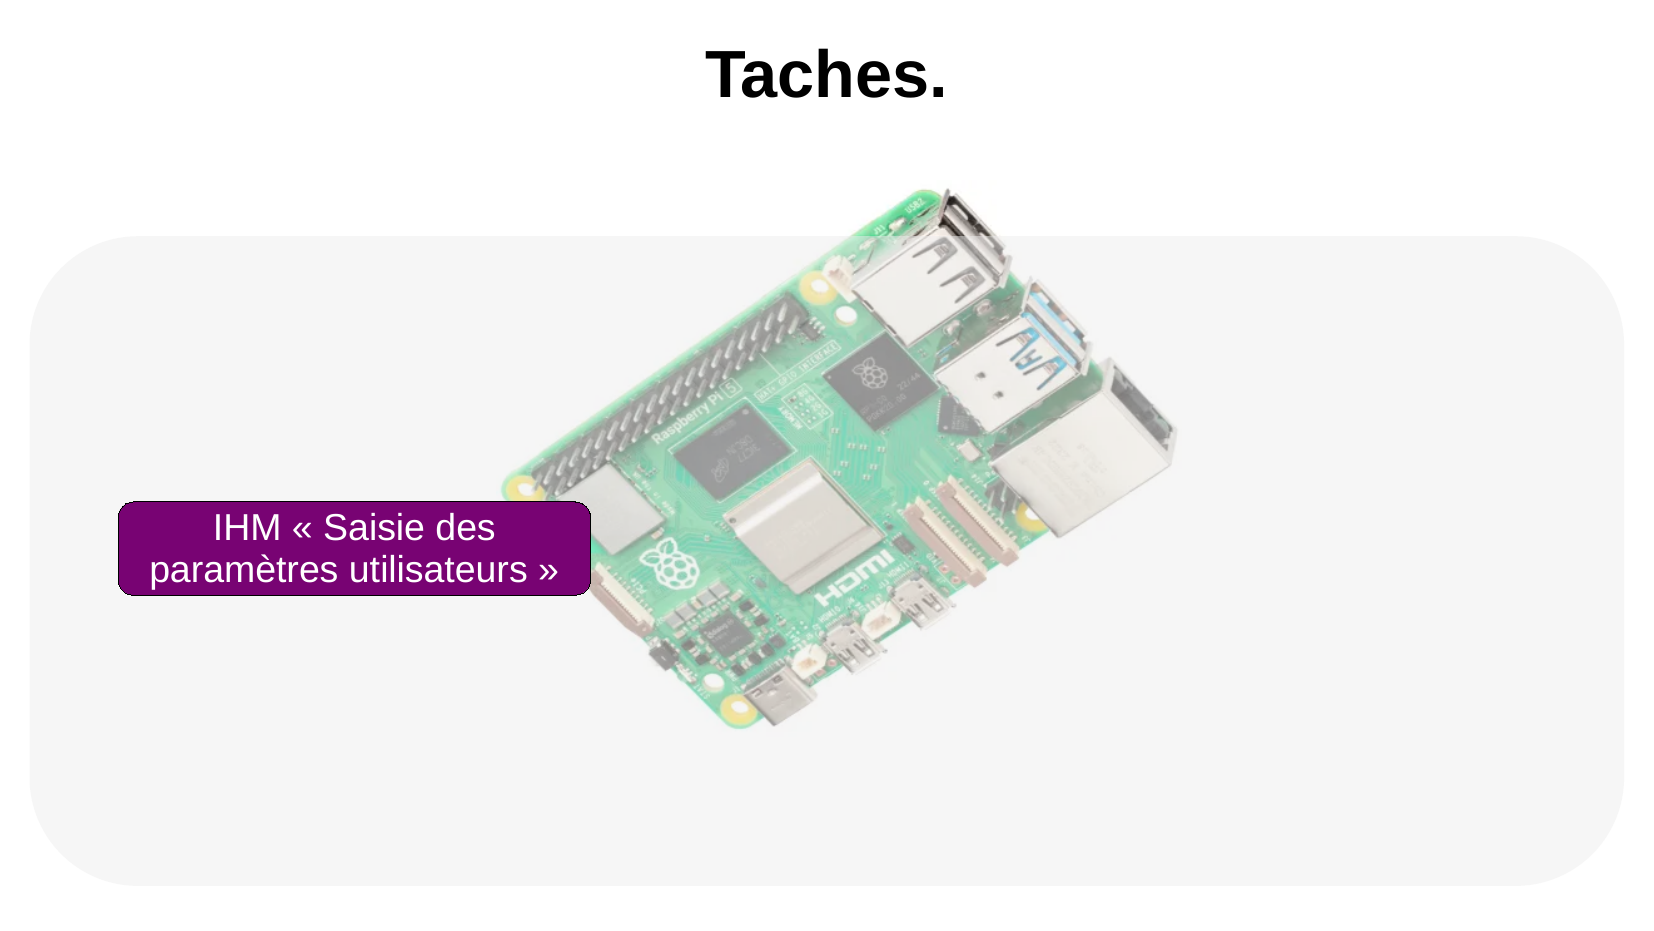

1/5
Taches.
IHM « Saisie des paramètres utilisateurs »